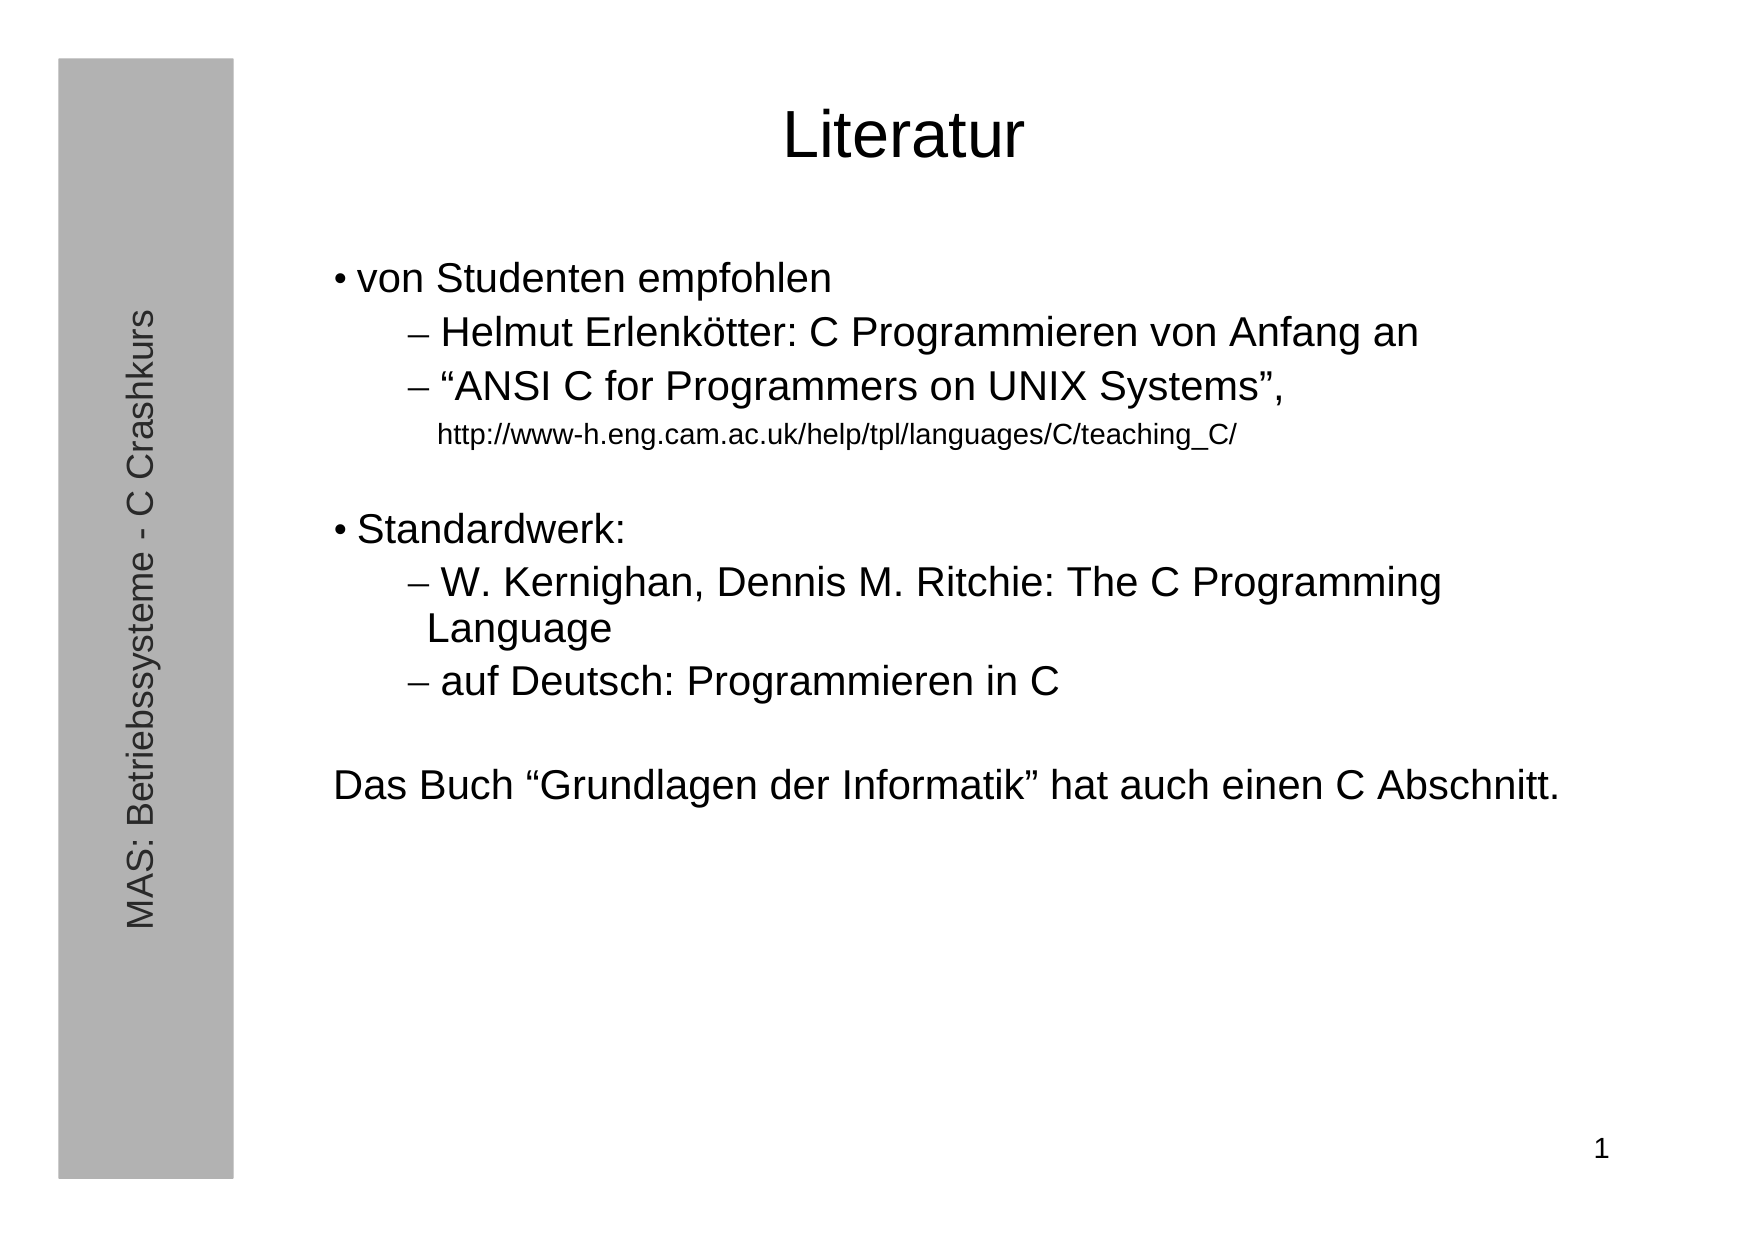

Literatur
von Studenten empfohlen
 Helmut Erlenkötter: C Programmieren von Anfang an
 “ANSI C for Programmers on UNIX Systems”,
 http://www-h.eng.cam.ac.uk/help/tpl/languages/C/teaching_C/
Standardwerk:
 W. Kernighan, Dennis M. Ritchie: The C Programming Language
 auf Deutsch: Programmieren in C
Das Buch “Grundlagen der Informatik” hat auch einen C Abschnitt.
MAS: Betriebssysteme - C Crashkurs